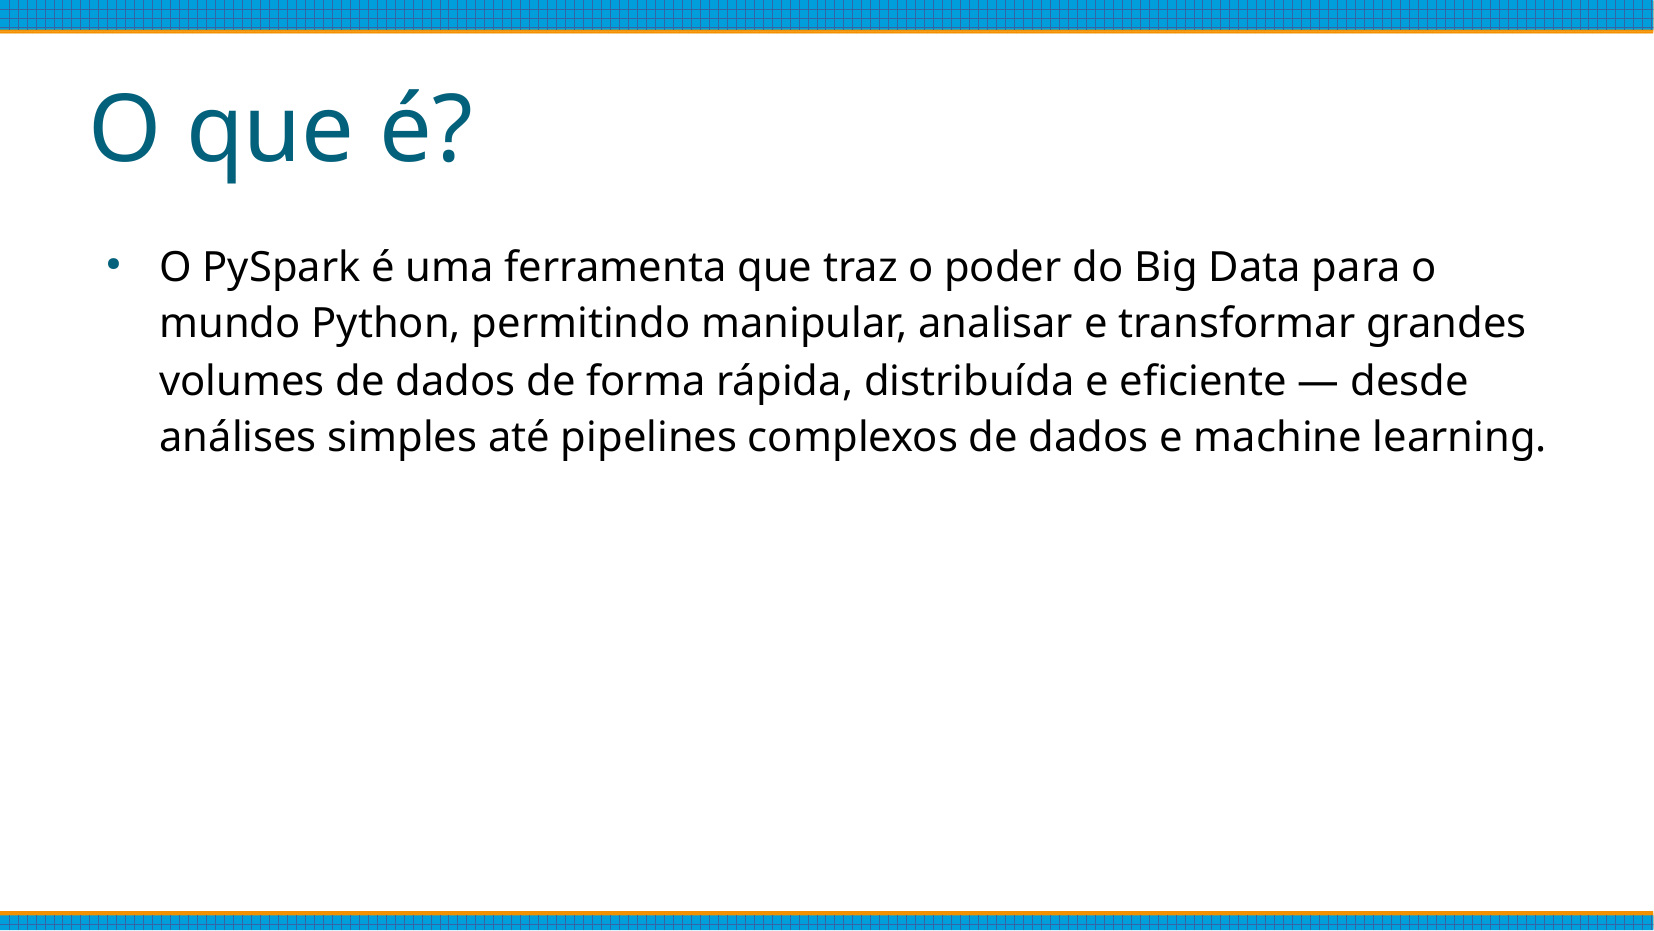

# O que é?
O PySpark é uma ferramenta que traz o poder do Big Data para o mundo Python, permitindo manipular, analisar e transformar grandes volumes de dados de forma rápida, distribuída e eficiente — desde análises simples até pipelines complexos de dados e machine learning.